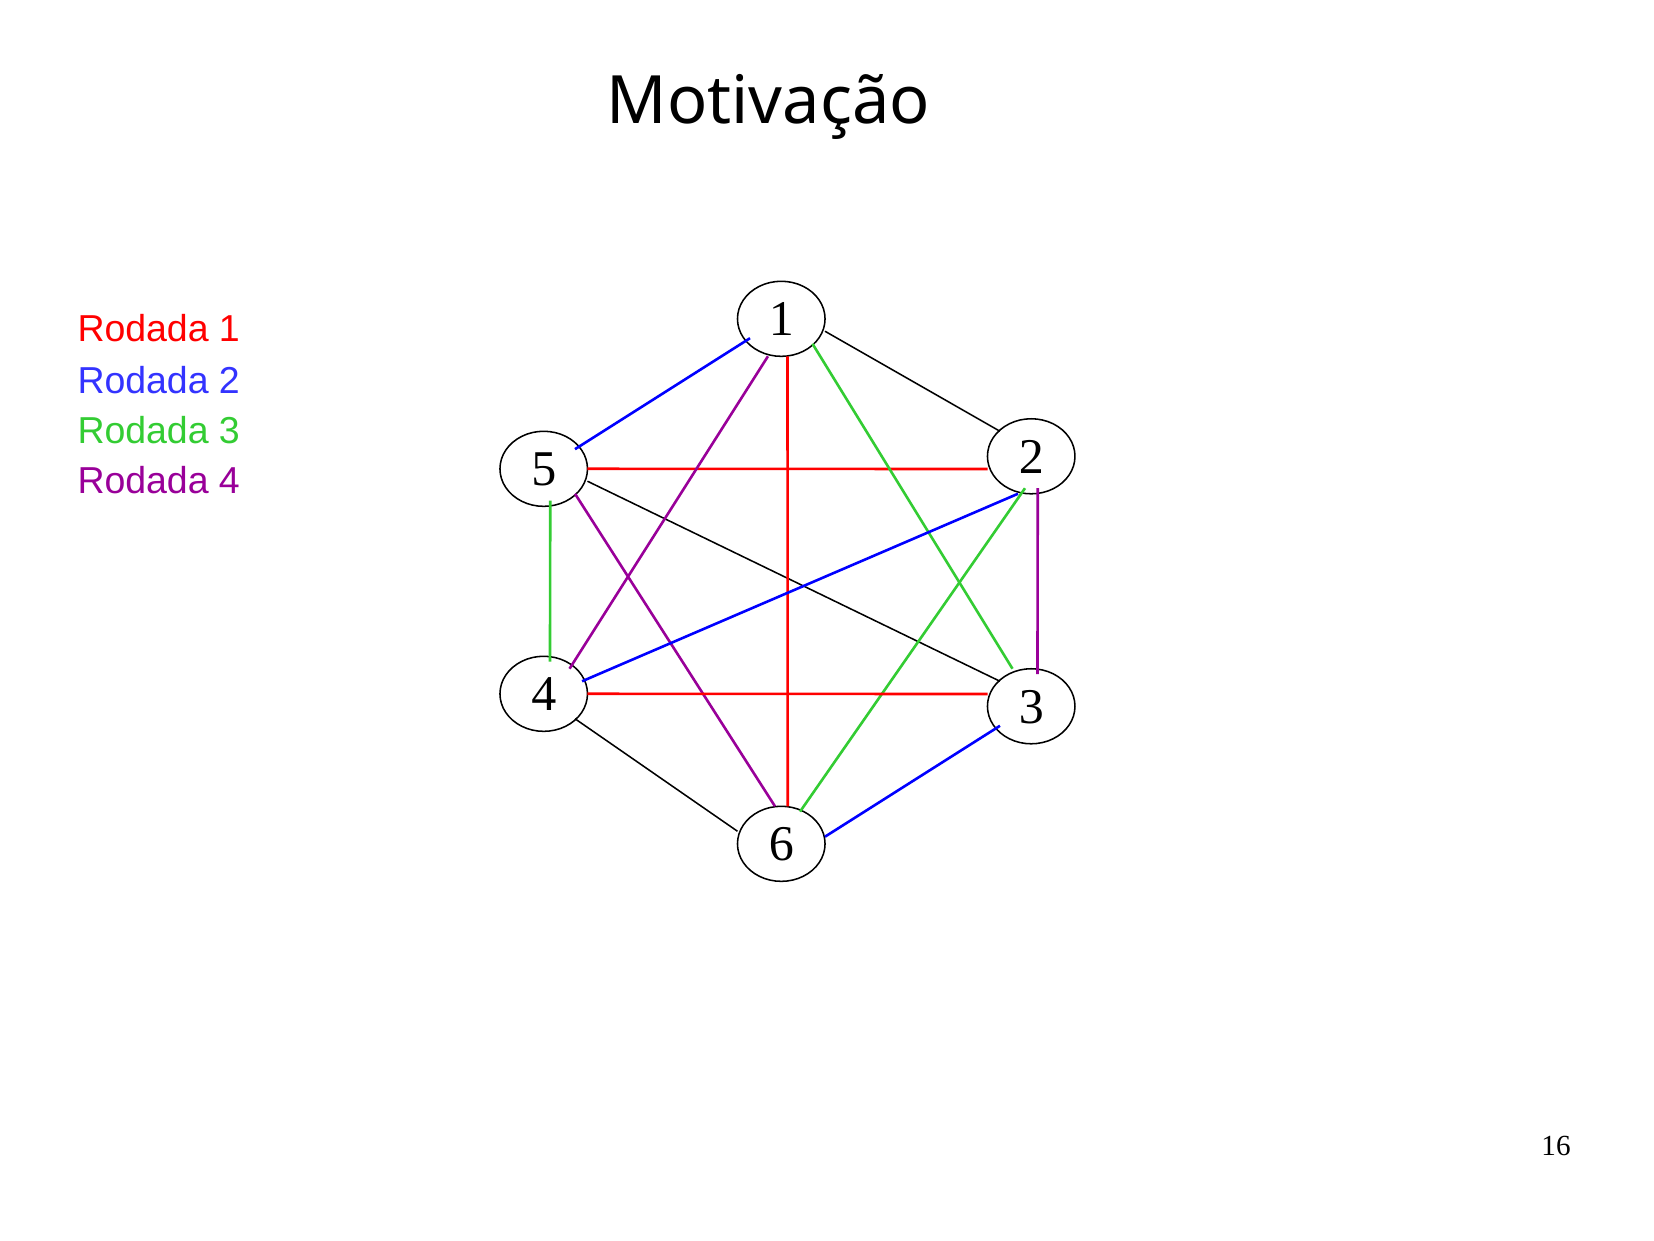

Motivação
1
Rodada 1
Rodada 2
Rodada 3
2
5
Rodada 4
4
3
6
16